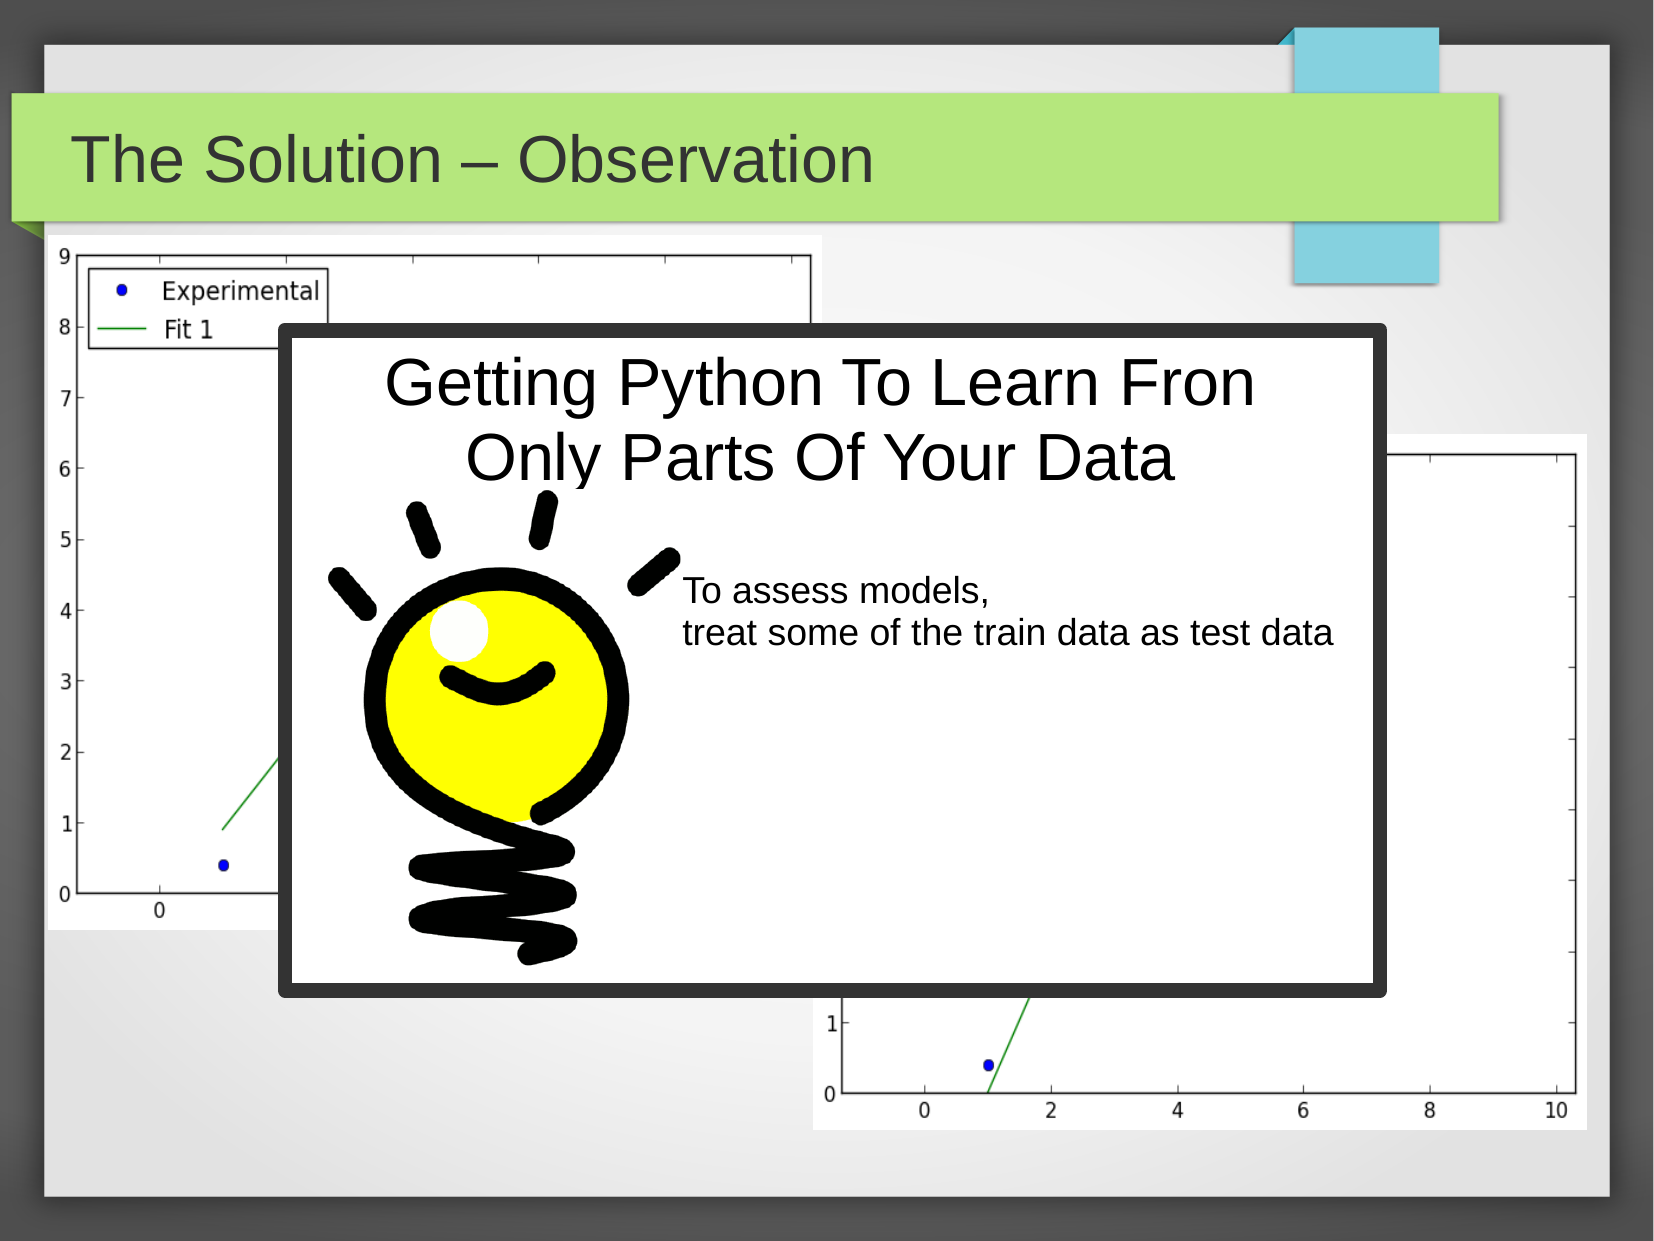

# The Solution – Observation
Getting Python To Learn Fron
Only Parts Of Your Data
					To assess models,
					treat some of the train data as test data